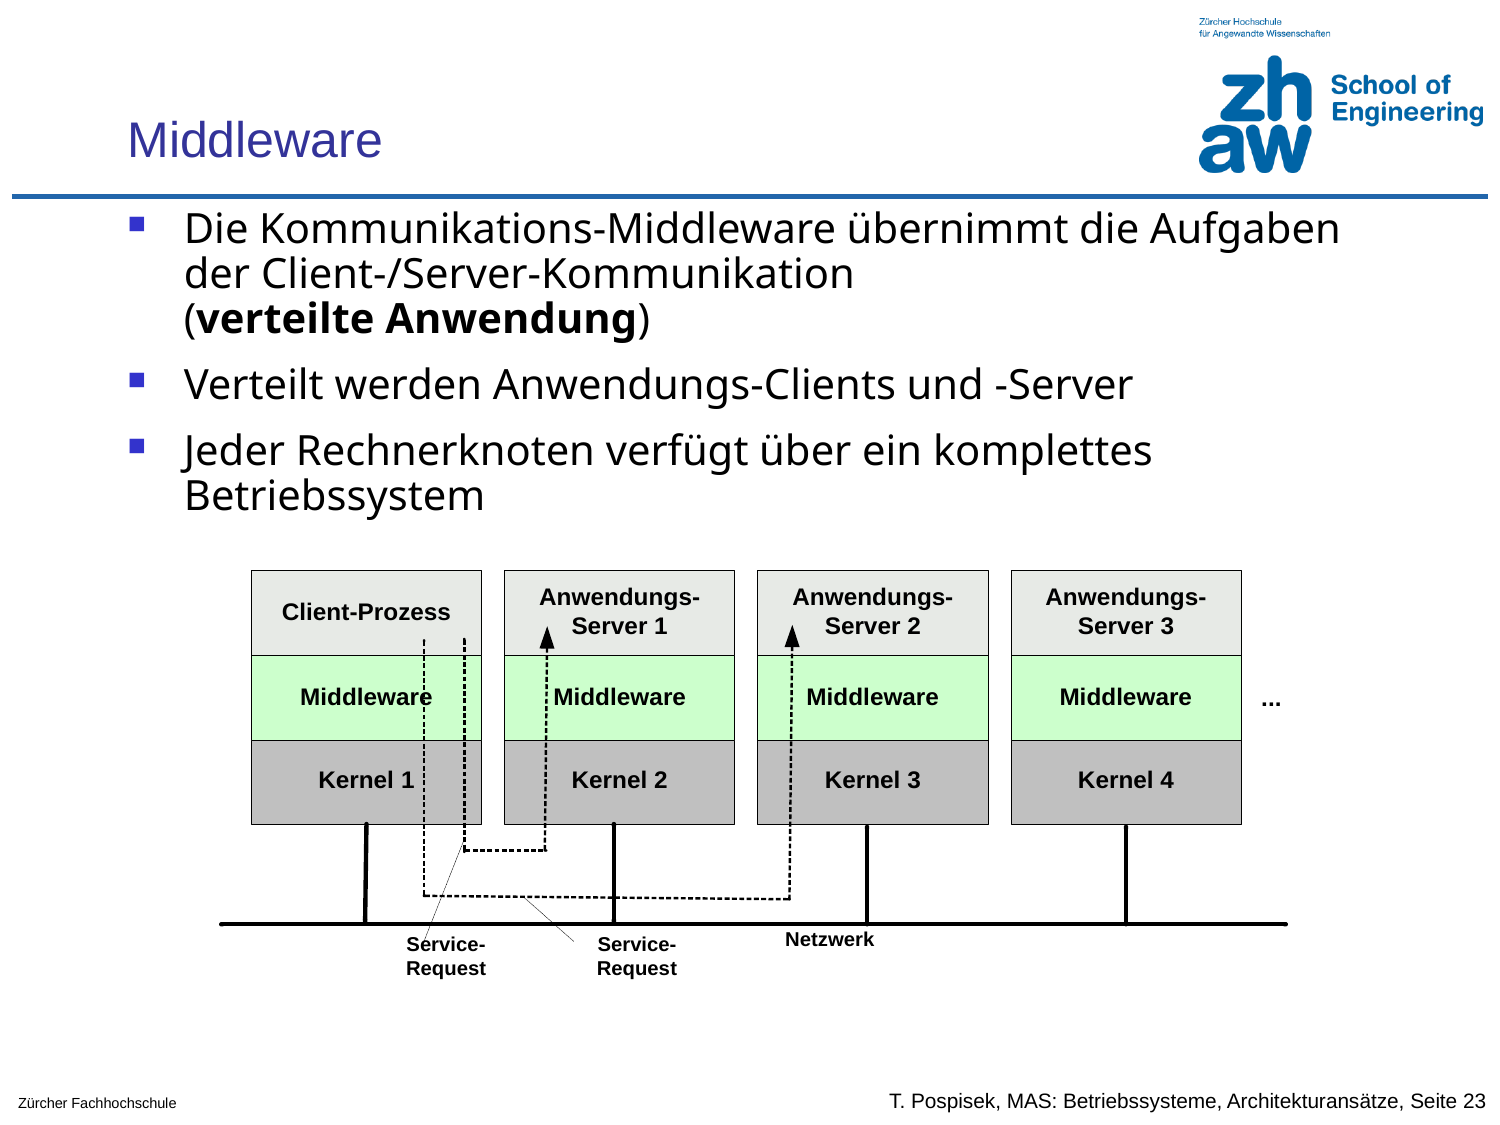

# Middleware
Die Kommunikations-Middleware übernimmt die Aufgaben der Client-/Server-Kommunikation
(verteilte Anwendung)
Verteilt werden Anwendungs-Clients und -Server
Jeder Rechnerknoten verfügt über ein komplettes Betriebssystem